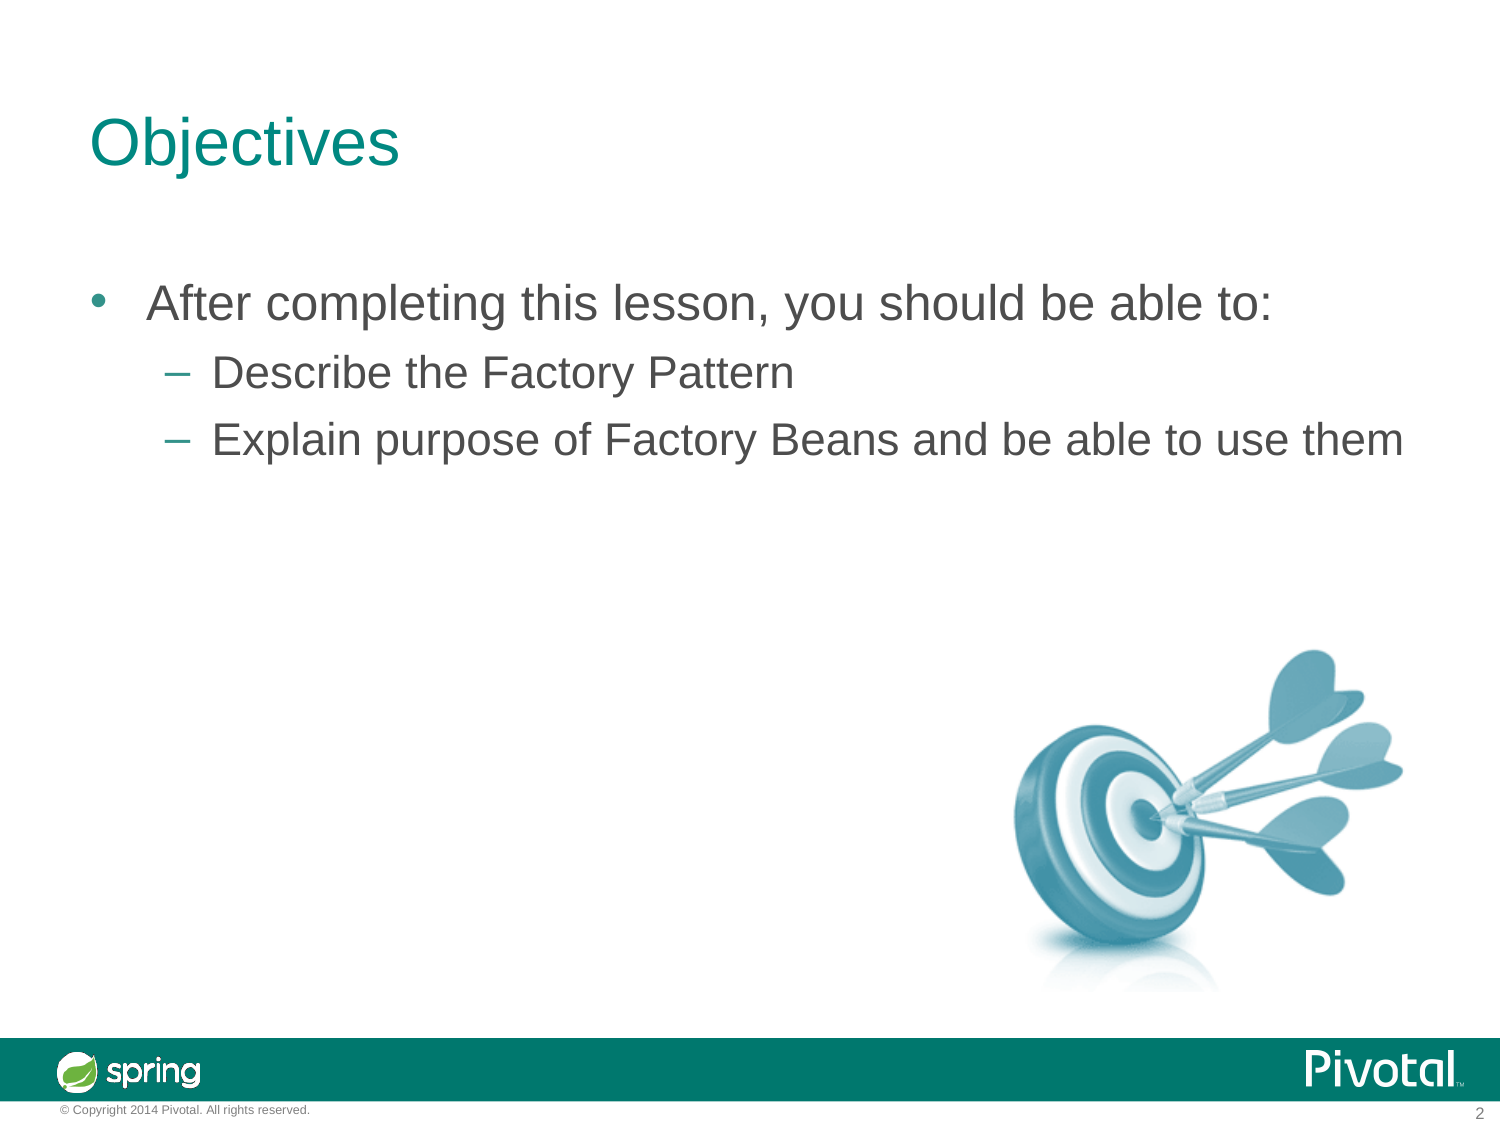

# Objectives
After completing this lesson, you should be able to:
Describe the Factory Pattern
Explain purpose of Factory Beans and be able to use them